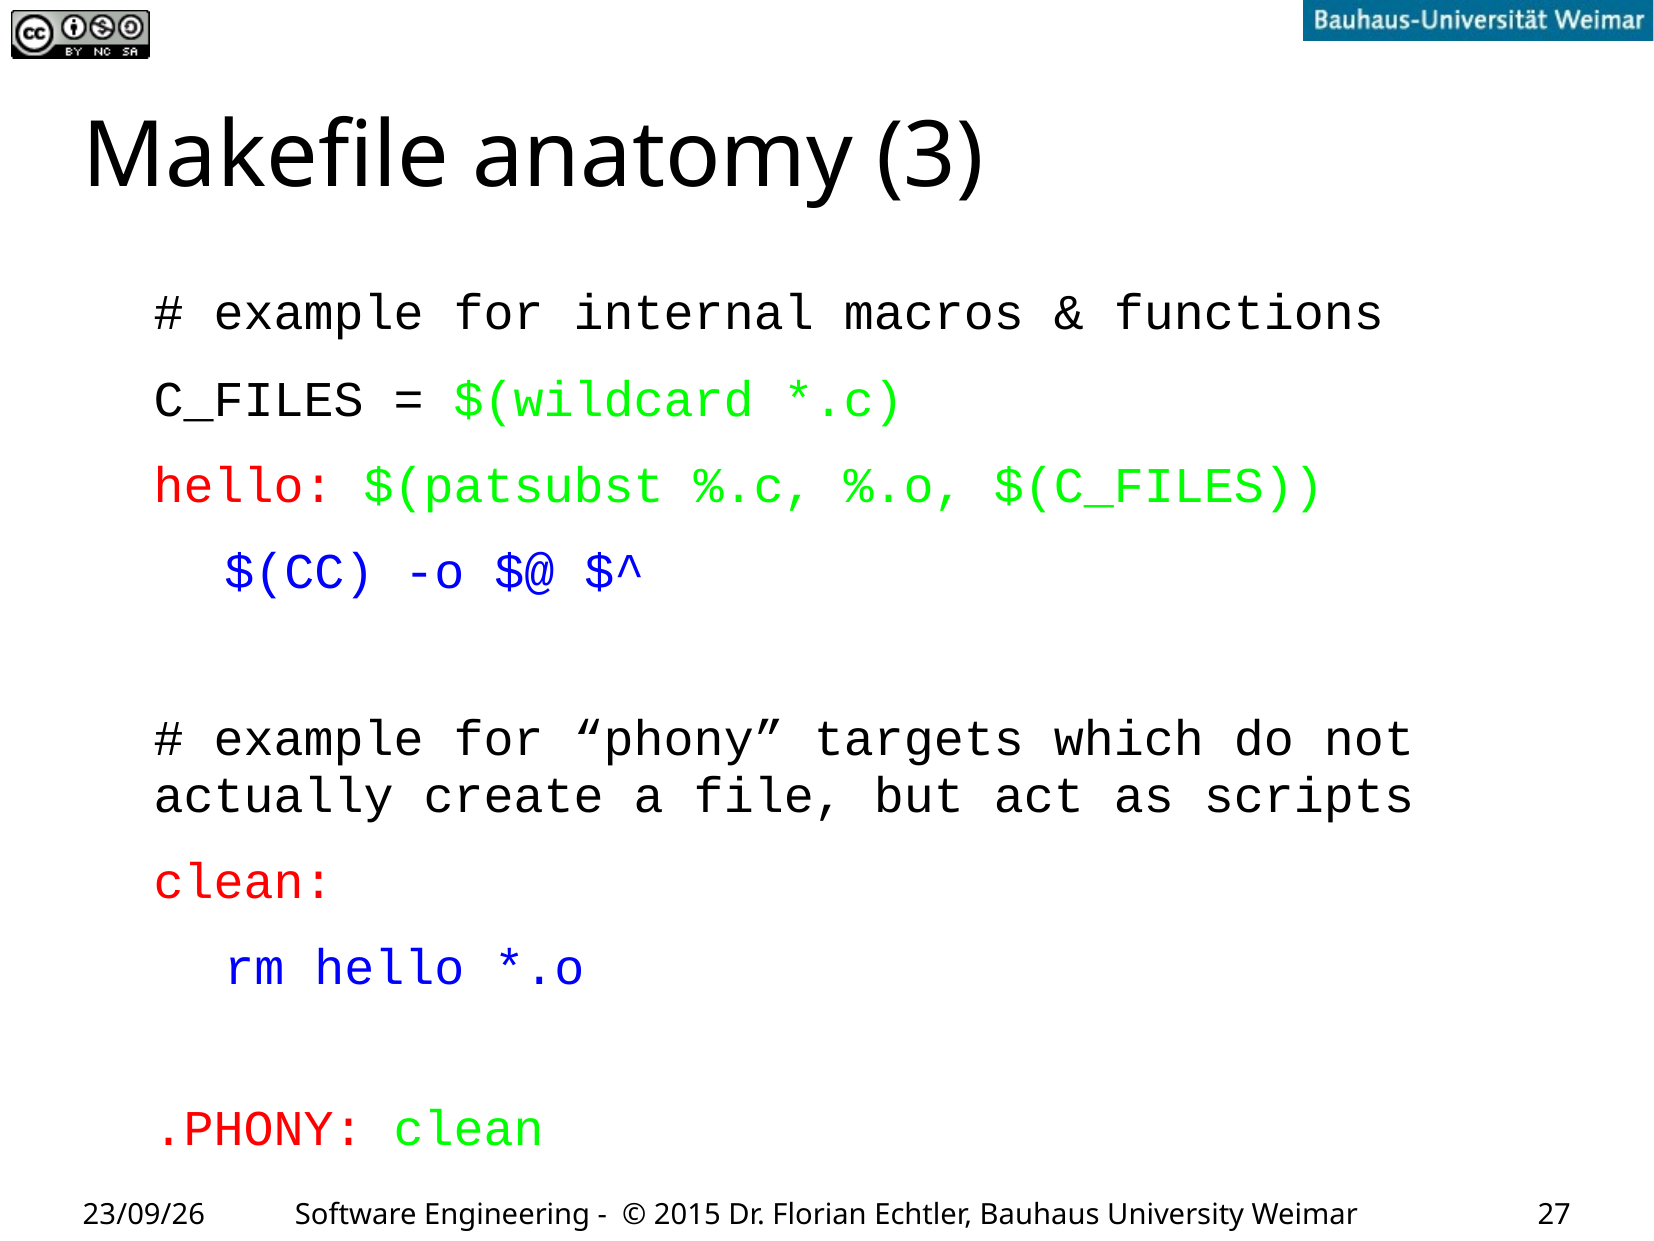

# Makefile anatomy (3)
# example for internal macros & functions
C_FILES = $(wildcard *.c)
hello: $(patsubst %.c, %.o, $(C_FILES))
$(CC) -o $@ $^
# example for “phony” targets which do not actually create a file, but act as scripts
clean:
rm hello *.o
.PHONY: clean
Software Engineering - © 2015 Dr. Florian Echtler, Bauhaus University Weimar
27